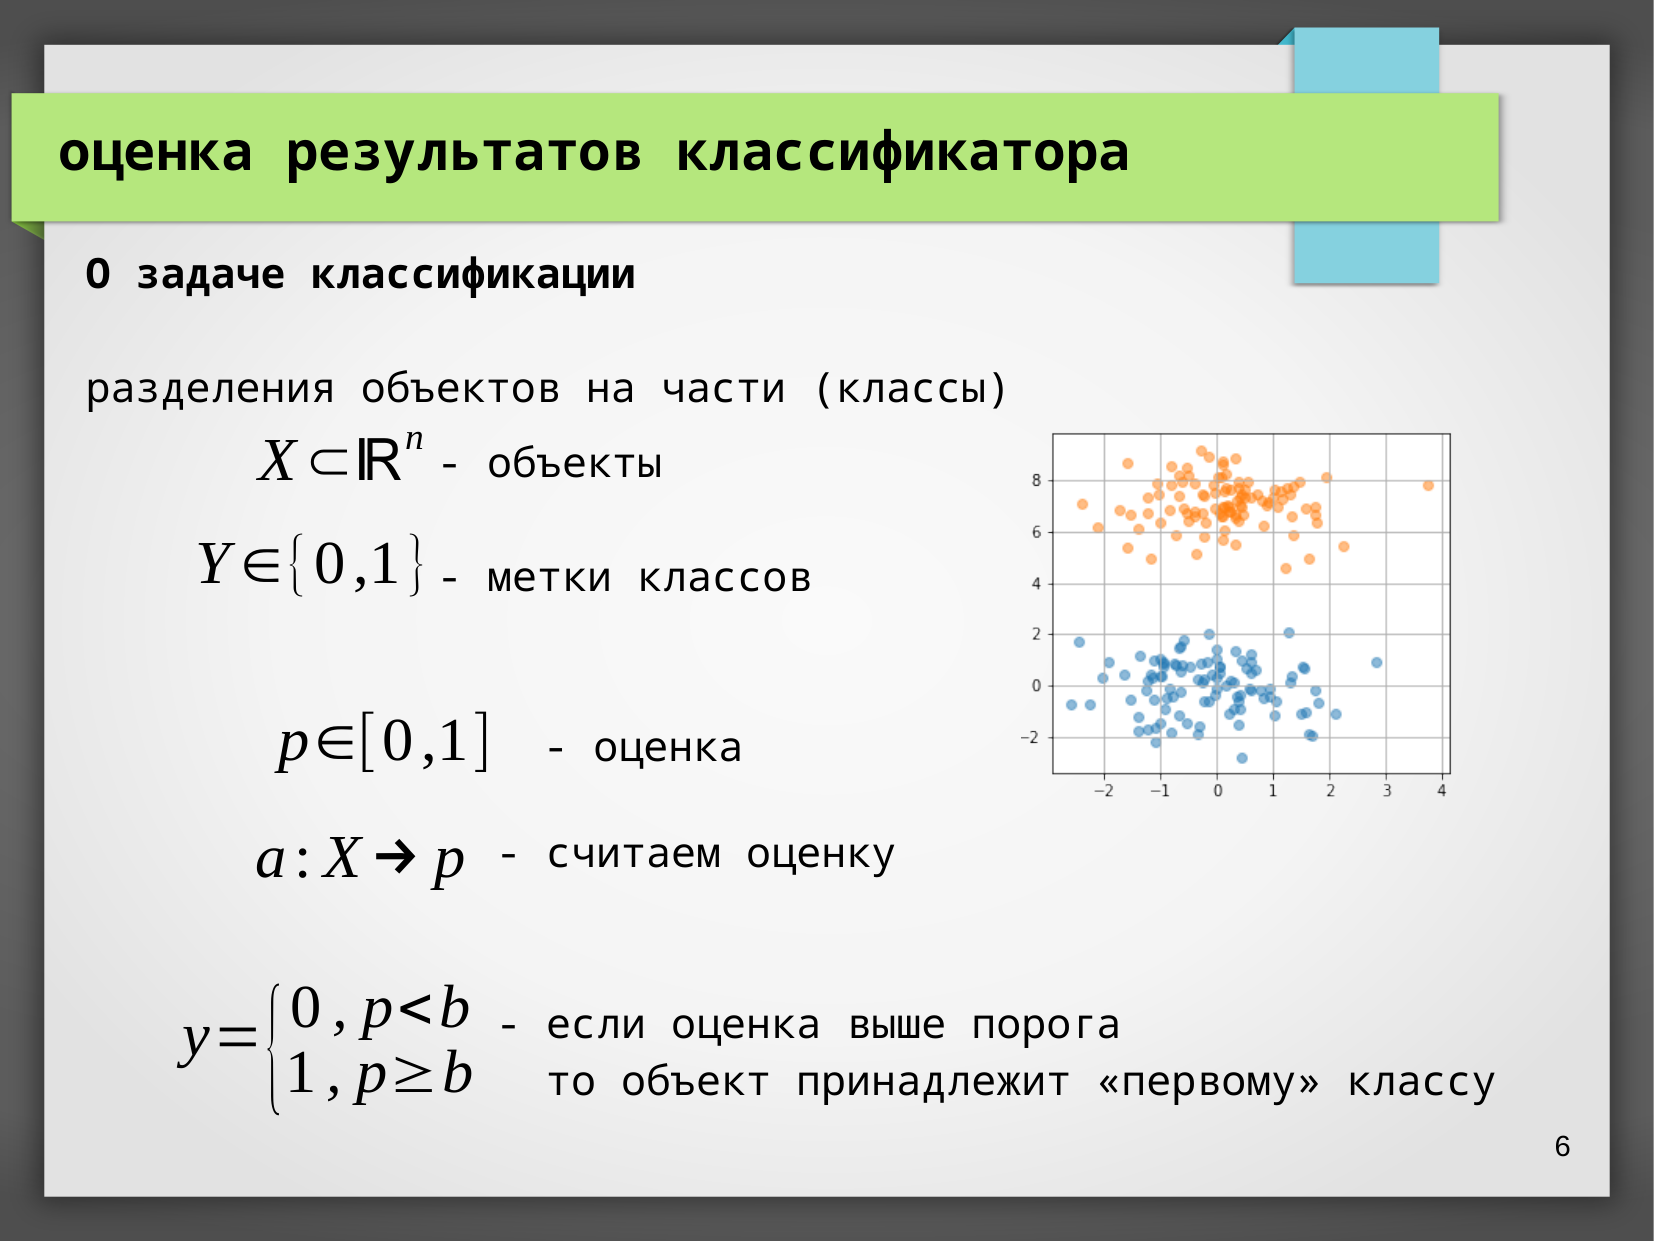

оценка результатов классификатора
О задаче классификации
разделения объектов на части (классы)
# - объекты
- метки классов
- оценка
- считаем оценку
- если оценка выше порога
 то объект принадлежит «первому» классу
6